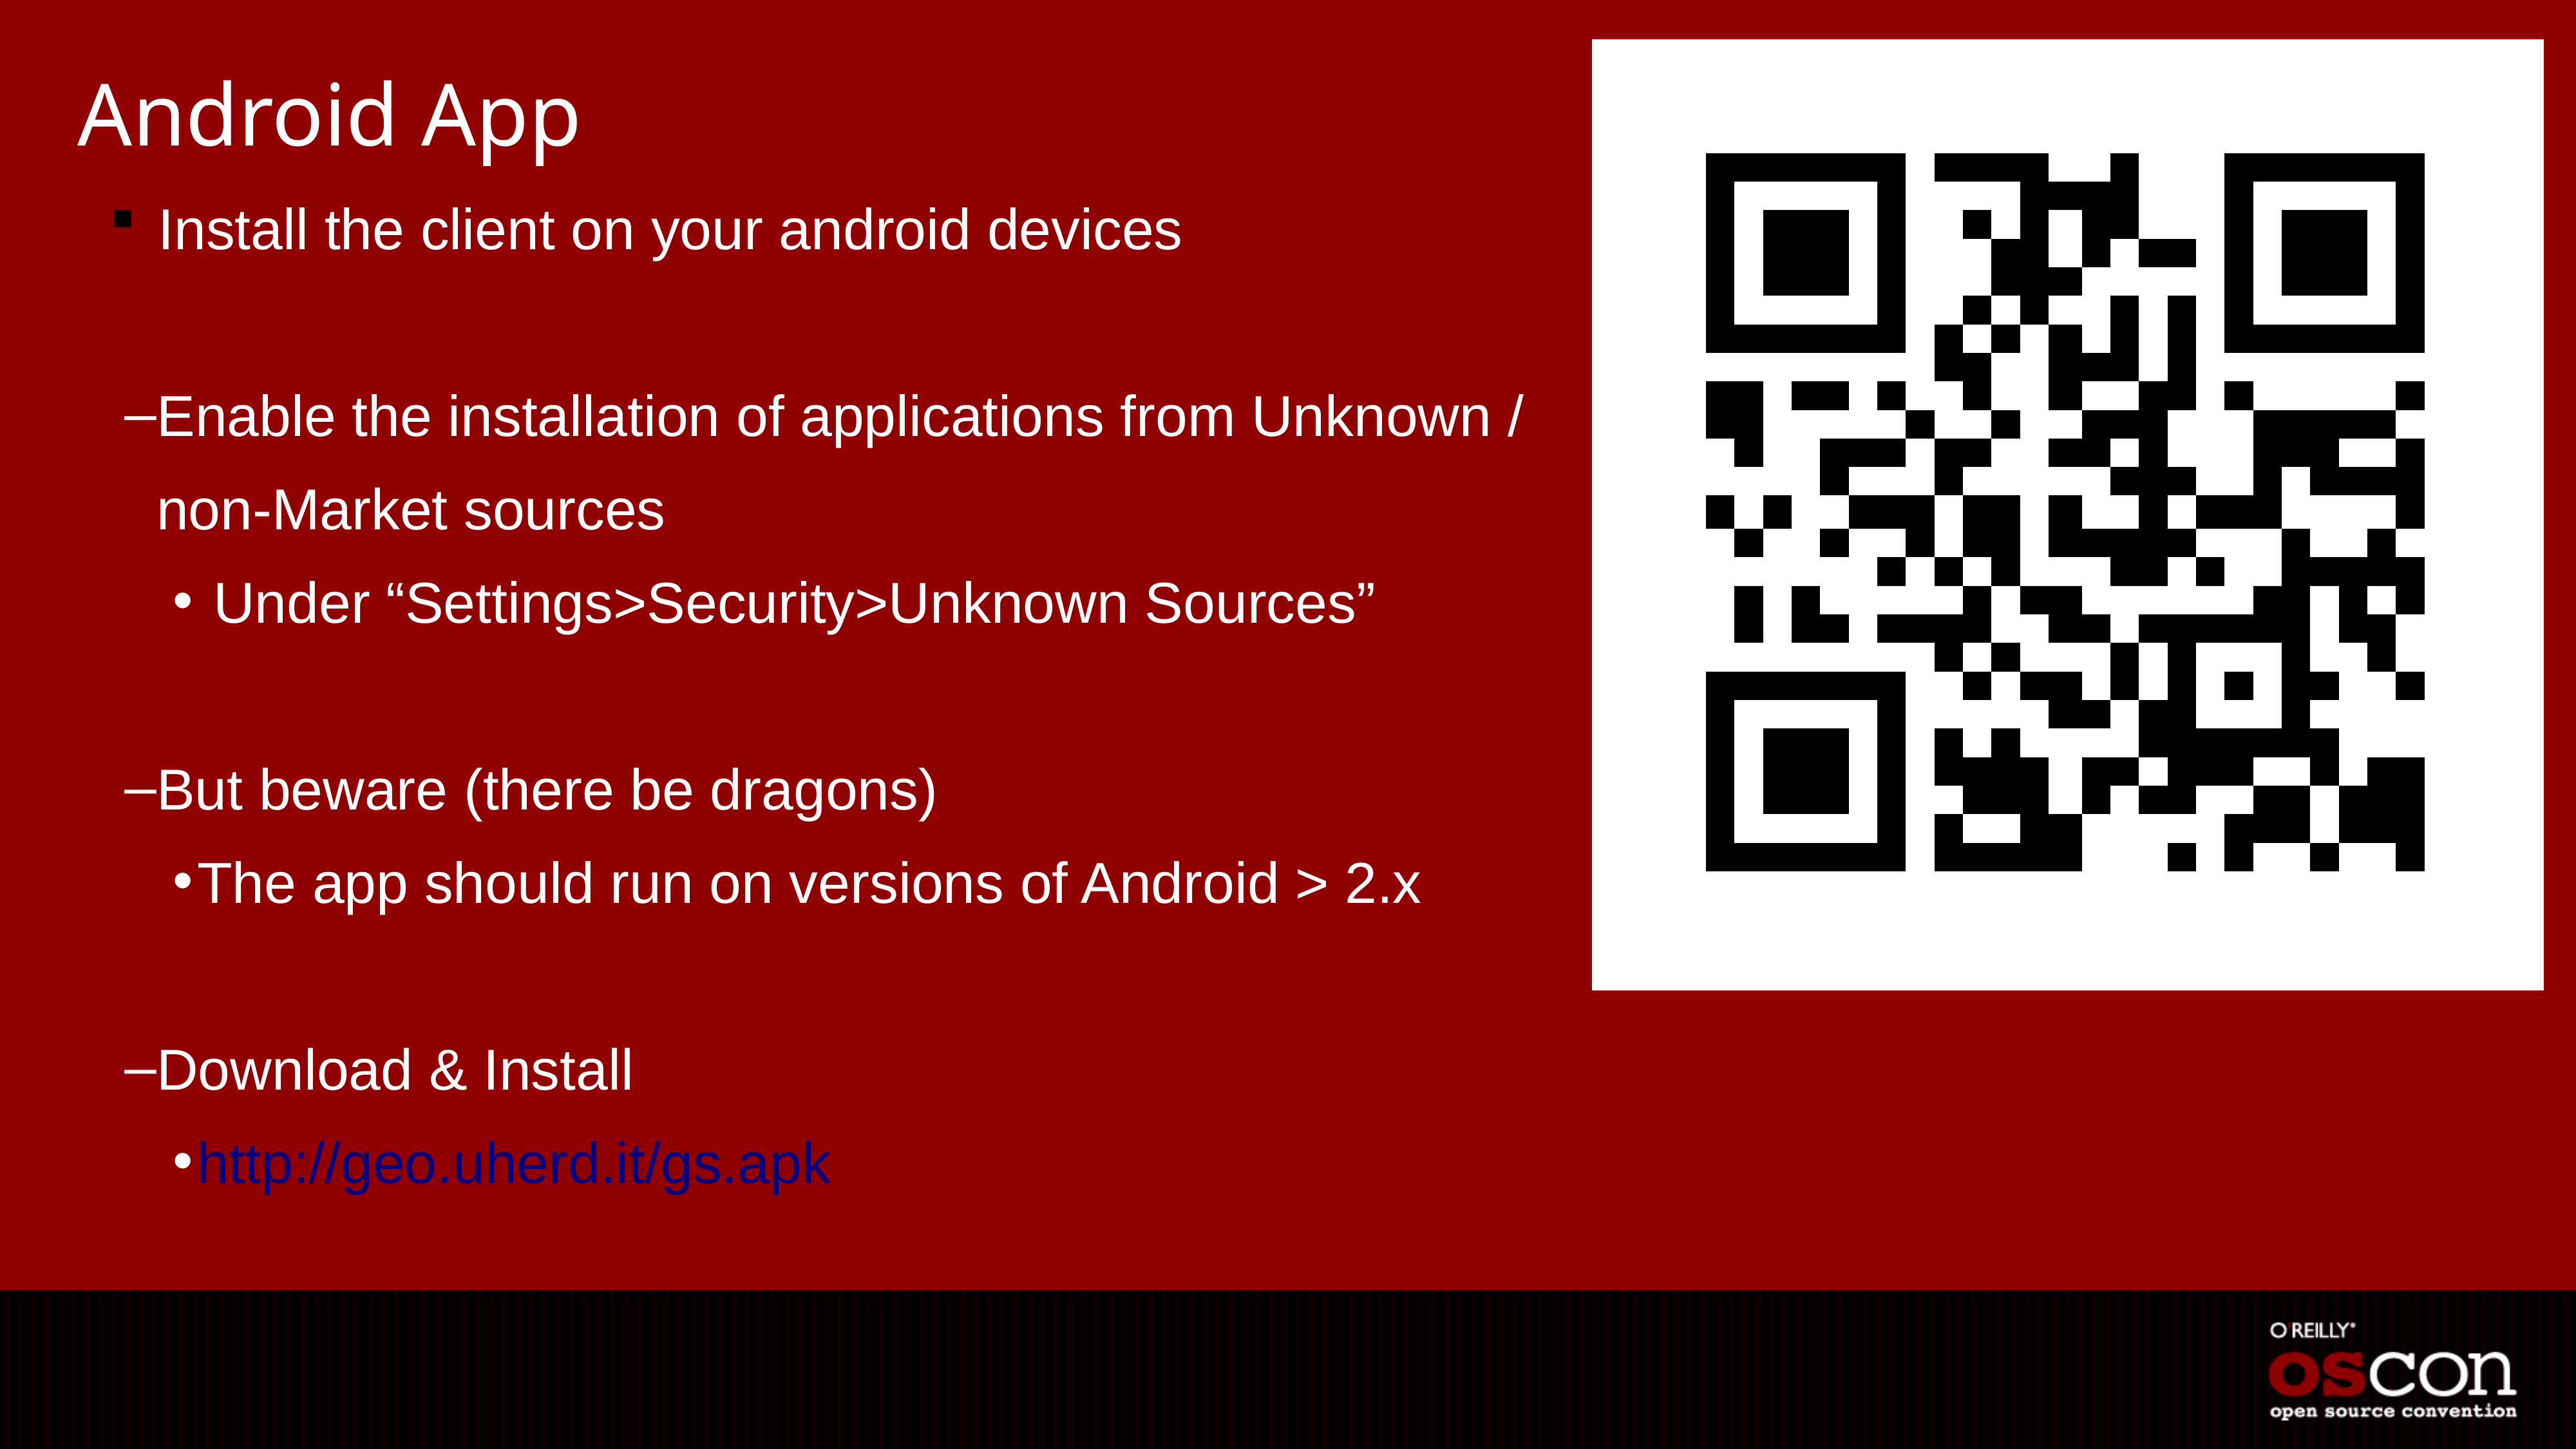

# Android App
Install the client on your android devices
Enable the installation of applications from Unknown /
non-Market sources
 Under “Settings>Security>Unknown Sources”
But beware (there be dragons)
The app should run on versions of Android > 2.x
Download & Install
http://geo.uherd.it/gs.apk